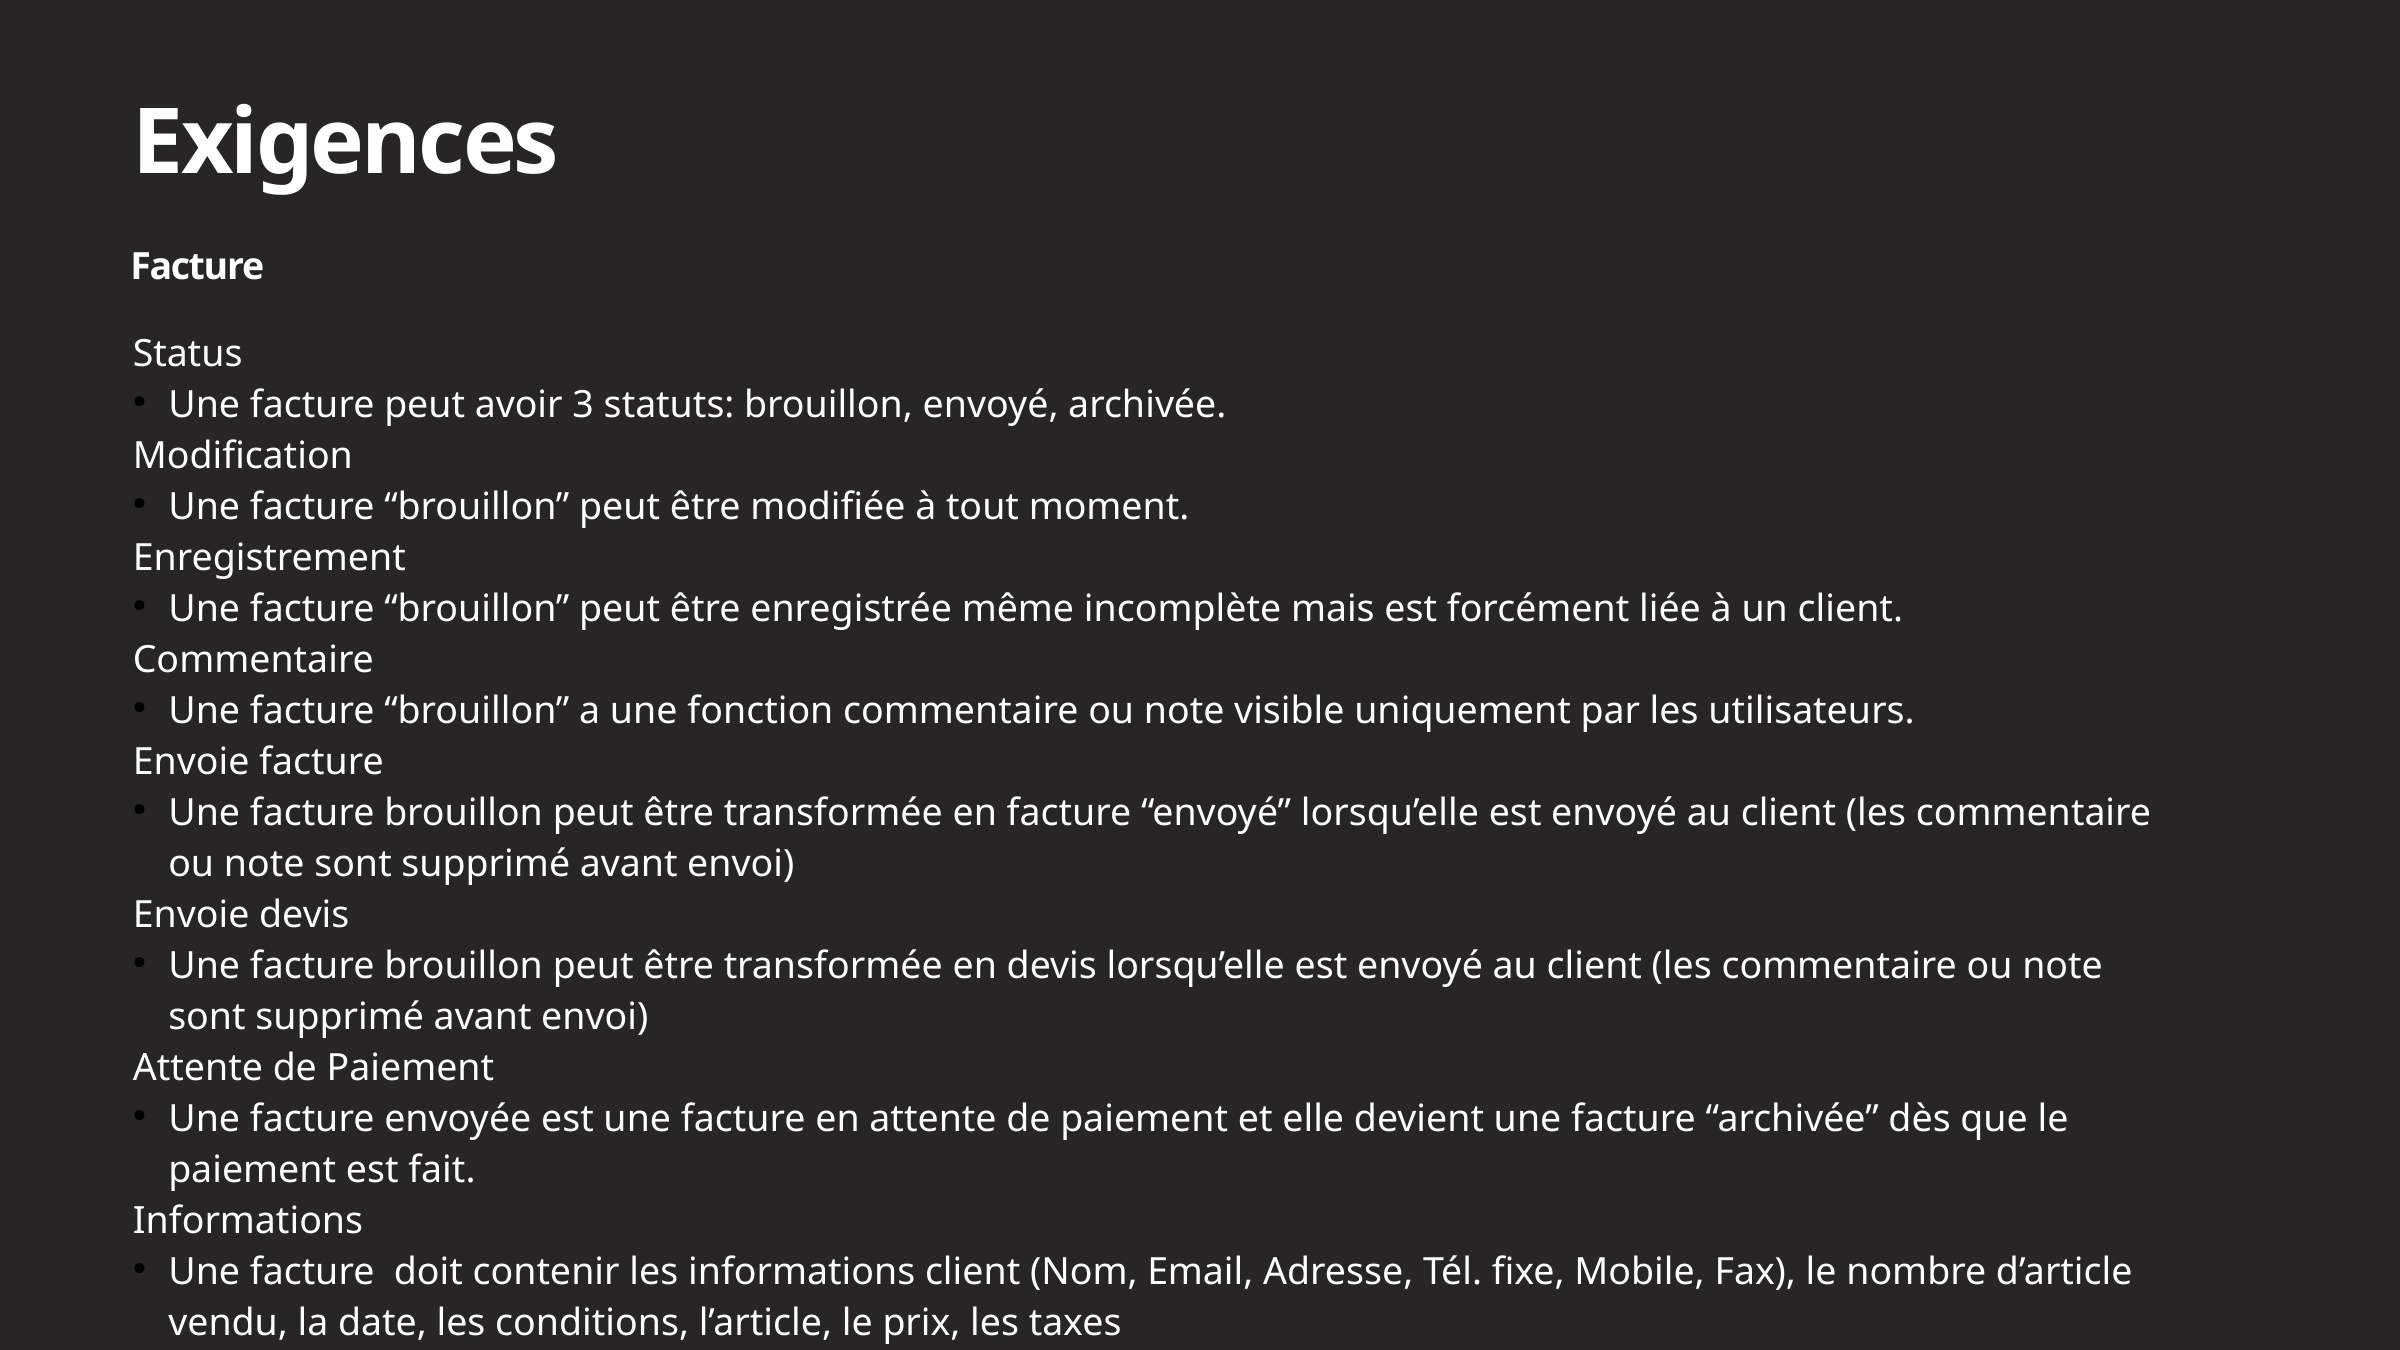

Exigences
Facture
Status
Une facture peut avoir 3 statuts: brouillon, envoyé, archivée.
Modification
Une facture “brouillon” peut être modifiée à tout moment.
Enregistrement
Une facture “brouillon” peut être enregistrée même incomplète mais est forcément liée à un client.
Commentaire
Une facture “brouillon” a une fonction commentaire ou note visible uniquement par les utilisateurs.
Envoie facture
Une facture brouillon peut être transformée en facture “envoyé” lorsqu’elle est envoyé au client (les commentaire ou note sont supprimé avant envoi)
Envoie devis
Une facture brouillon peut être transformée en devis lorsqu’elle est envoyé au client (les commentaire ou note sont supprimé avant envoi)
Attente de Paiement
Une facture envoyée est une facture en attente de paiement et elle devient une facture “archivée” dès que le paiement est fait.
Informations
Une facture doit contenir les informations client (Nom, Email, Adresse, Tél. fixe, Mobile, Fax), le nombre d’article vendu, la date, les conditions, l’article, le prix, les taxes